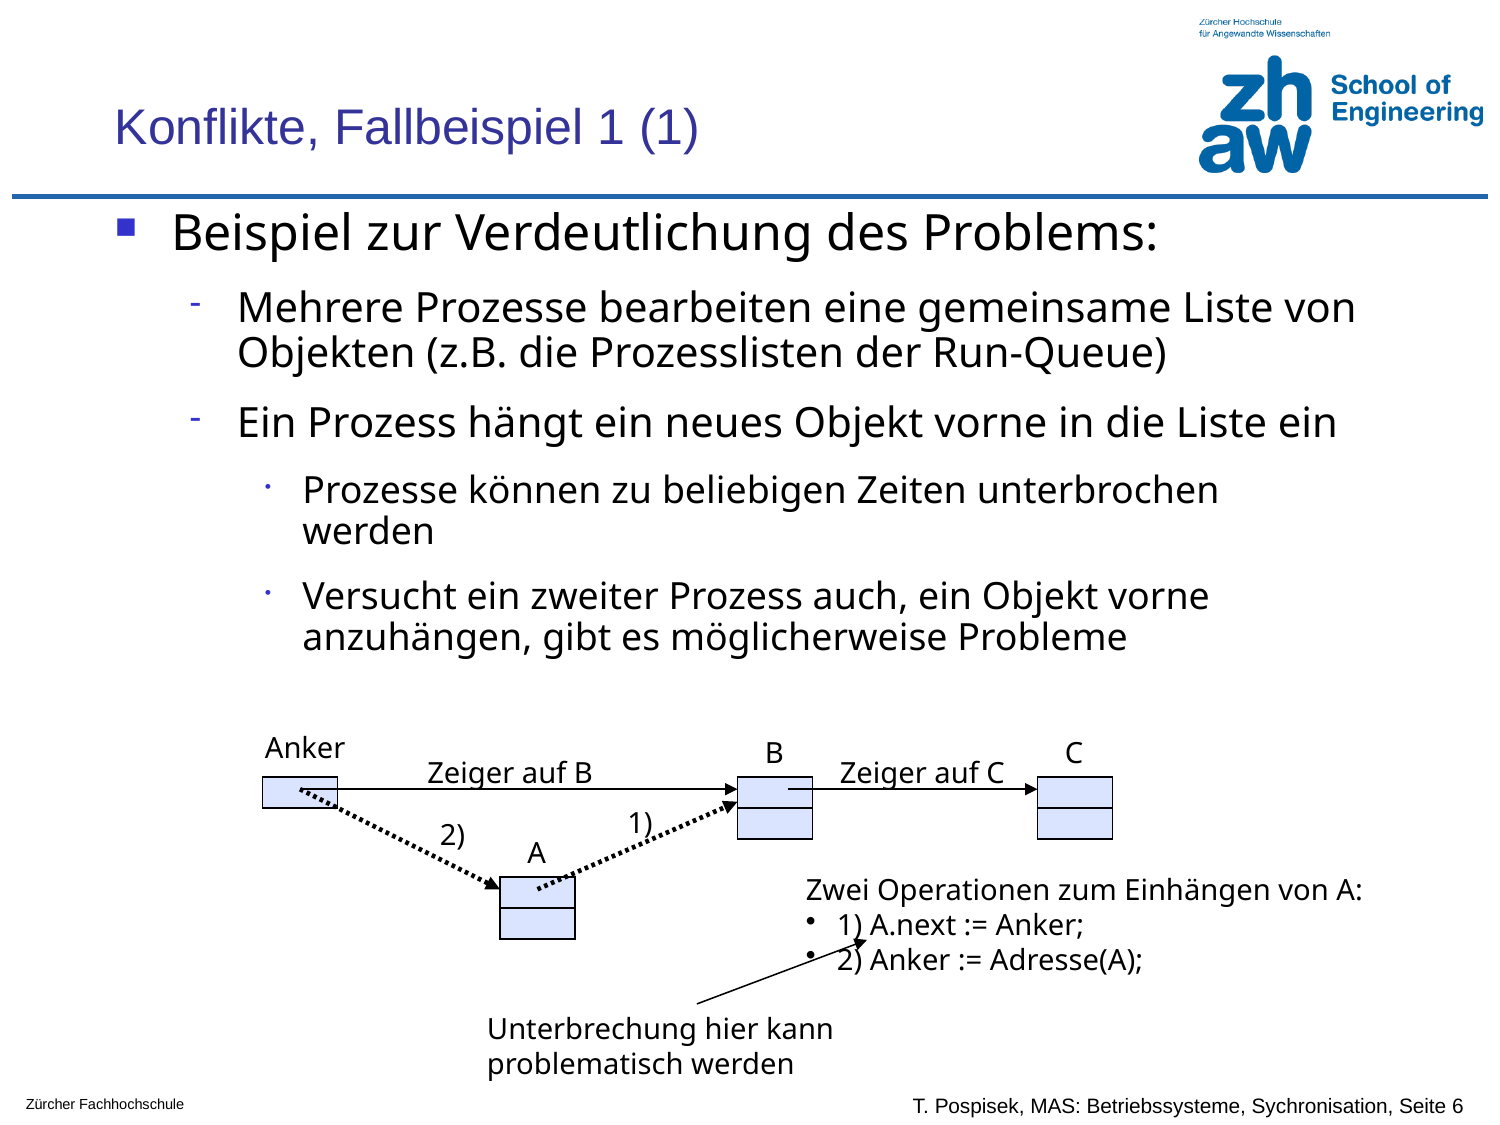

# Konflikte, Fallbeispiel 1 (1)
Beispiel zur Verdeutlichung des Problems:
Mehrere Prozesse bearbeiten eine gemeinsame Liste von Objekten (z.B. die Prozesslisten der Run-Queue)
Ein Prozess hängt ein neues Objekt vorne in die Liste ein
Prozesse können zu beliebigen Zeiten unterbrochen werden
Versucht ein zweiter Prozess auch, ein Objekt vorne anzuhängen, gibt es möglicherweise Probleme
Anker
B
C
Zeiger auf B
Zeiger auf C
1)
2)
A
Zwei Operationen zum Einhängen von A:
1) A.next := Anker;
2) Anker := Adresse(A);
Unterbrechung hier kann
problematisch werden